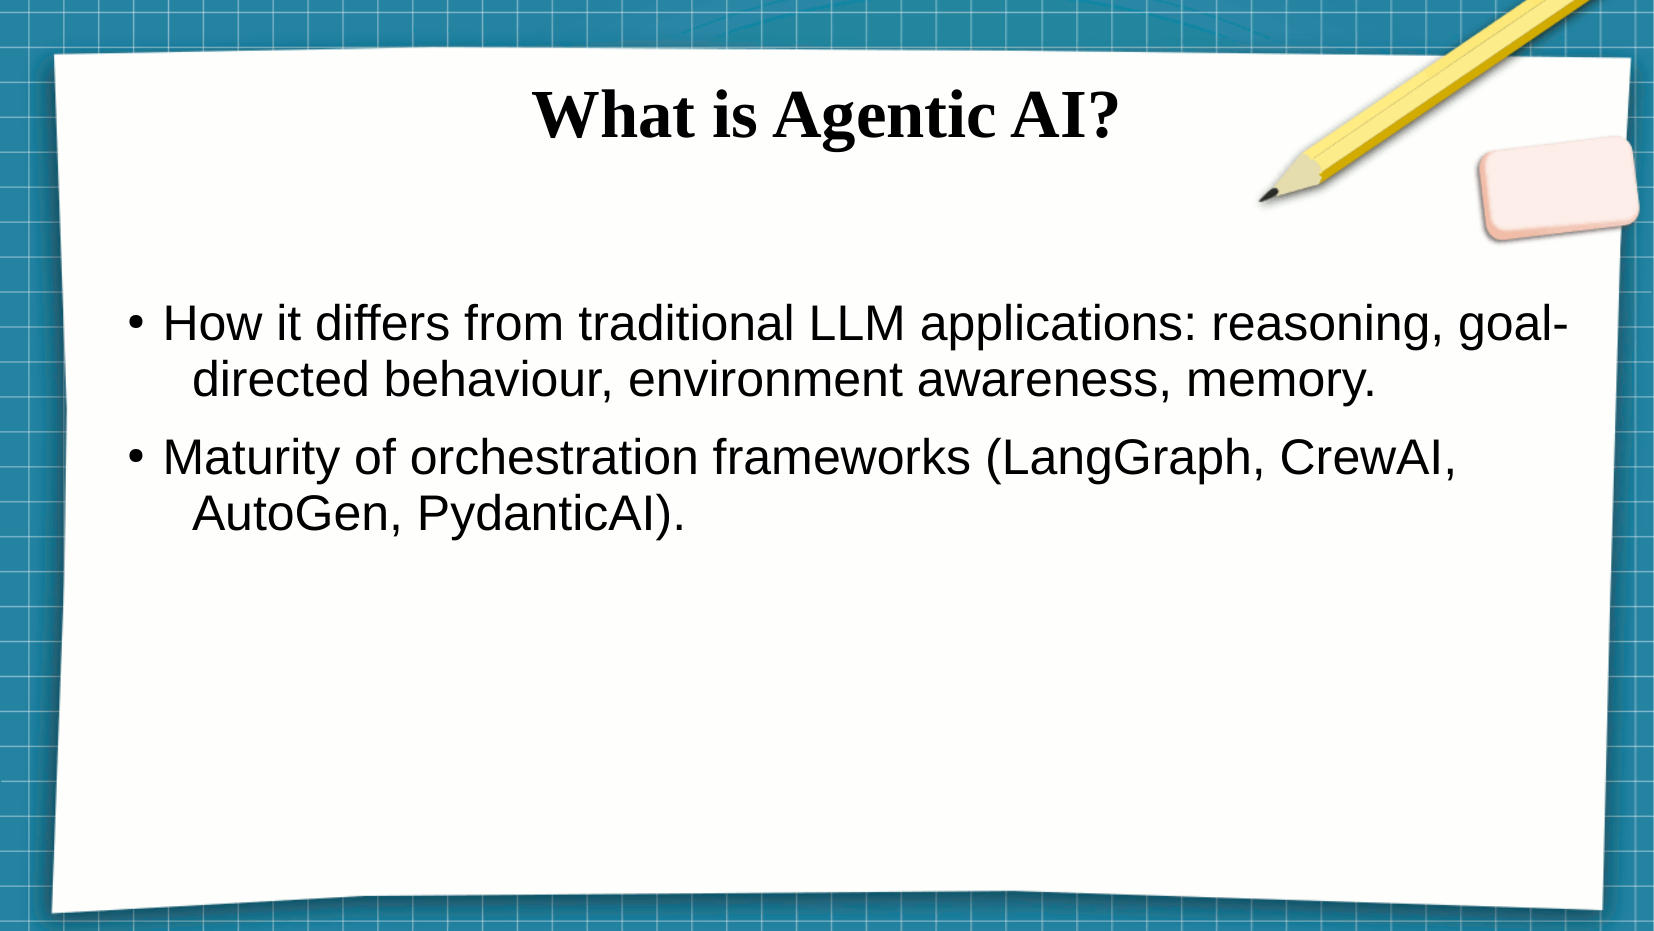

# What is Agentic AI?
How it differs from traditional LLM applications: reasoning, goal-directed behaviour, environment awareness, memory.
Maturity of orchestration frameworks (LangGraph, CrewAI, AutoGen, PydanticAI).